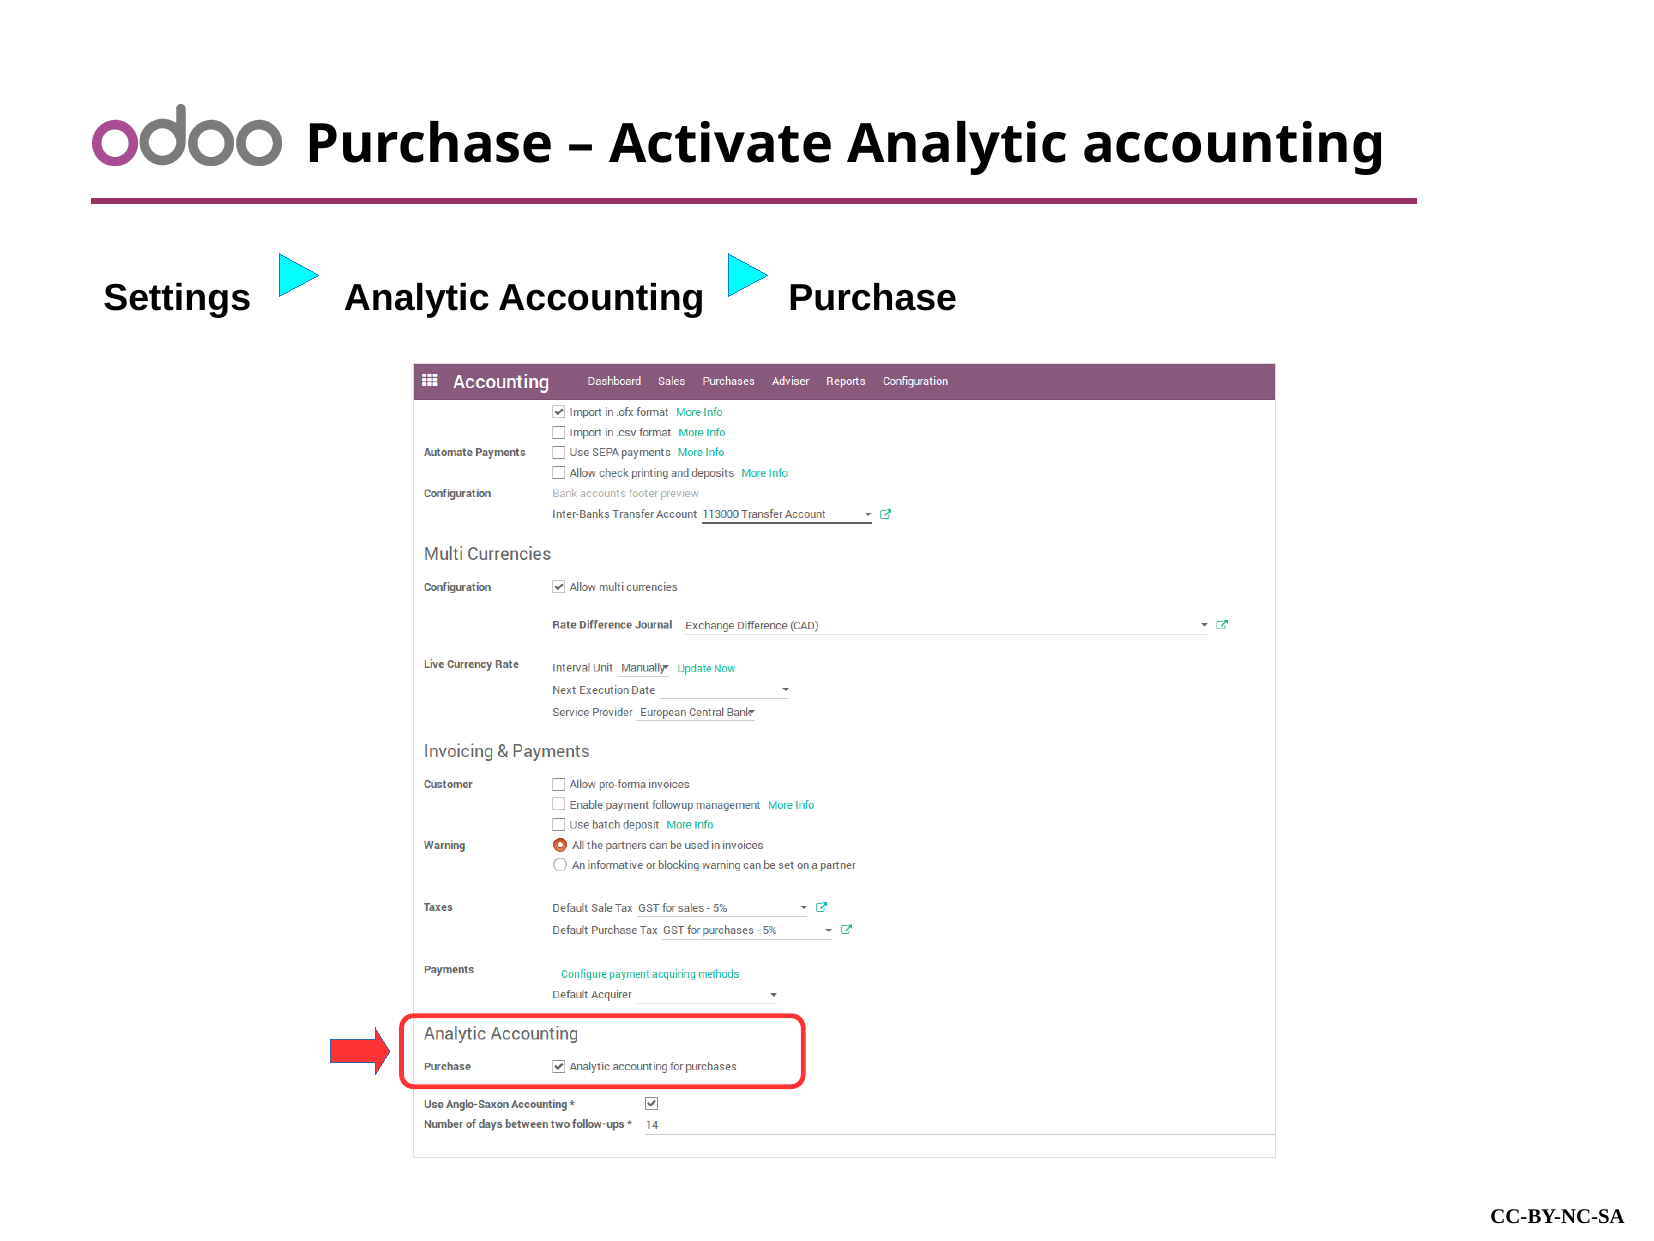

# Purchase – Activate Analytic accounting
Settings Analytic Accounting Purchase